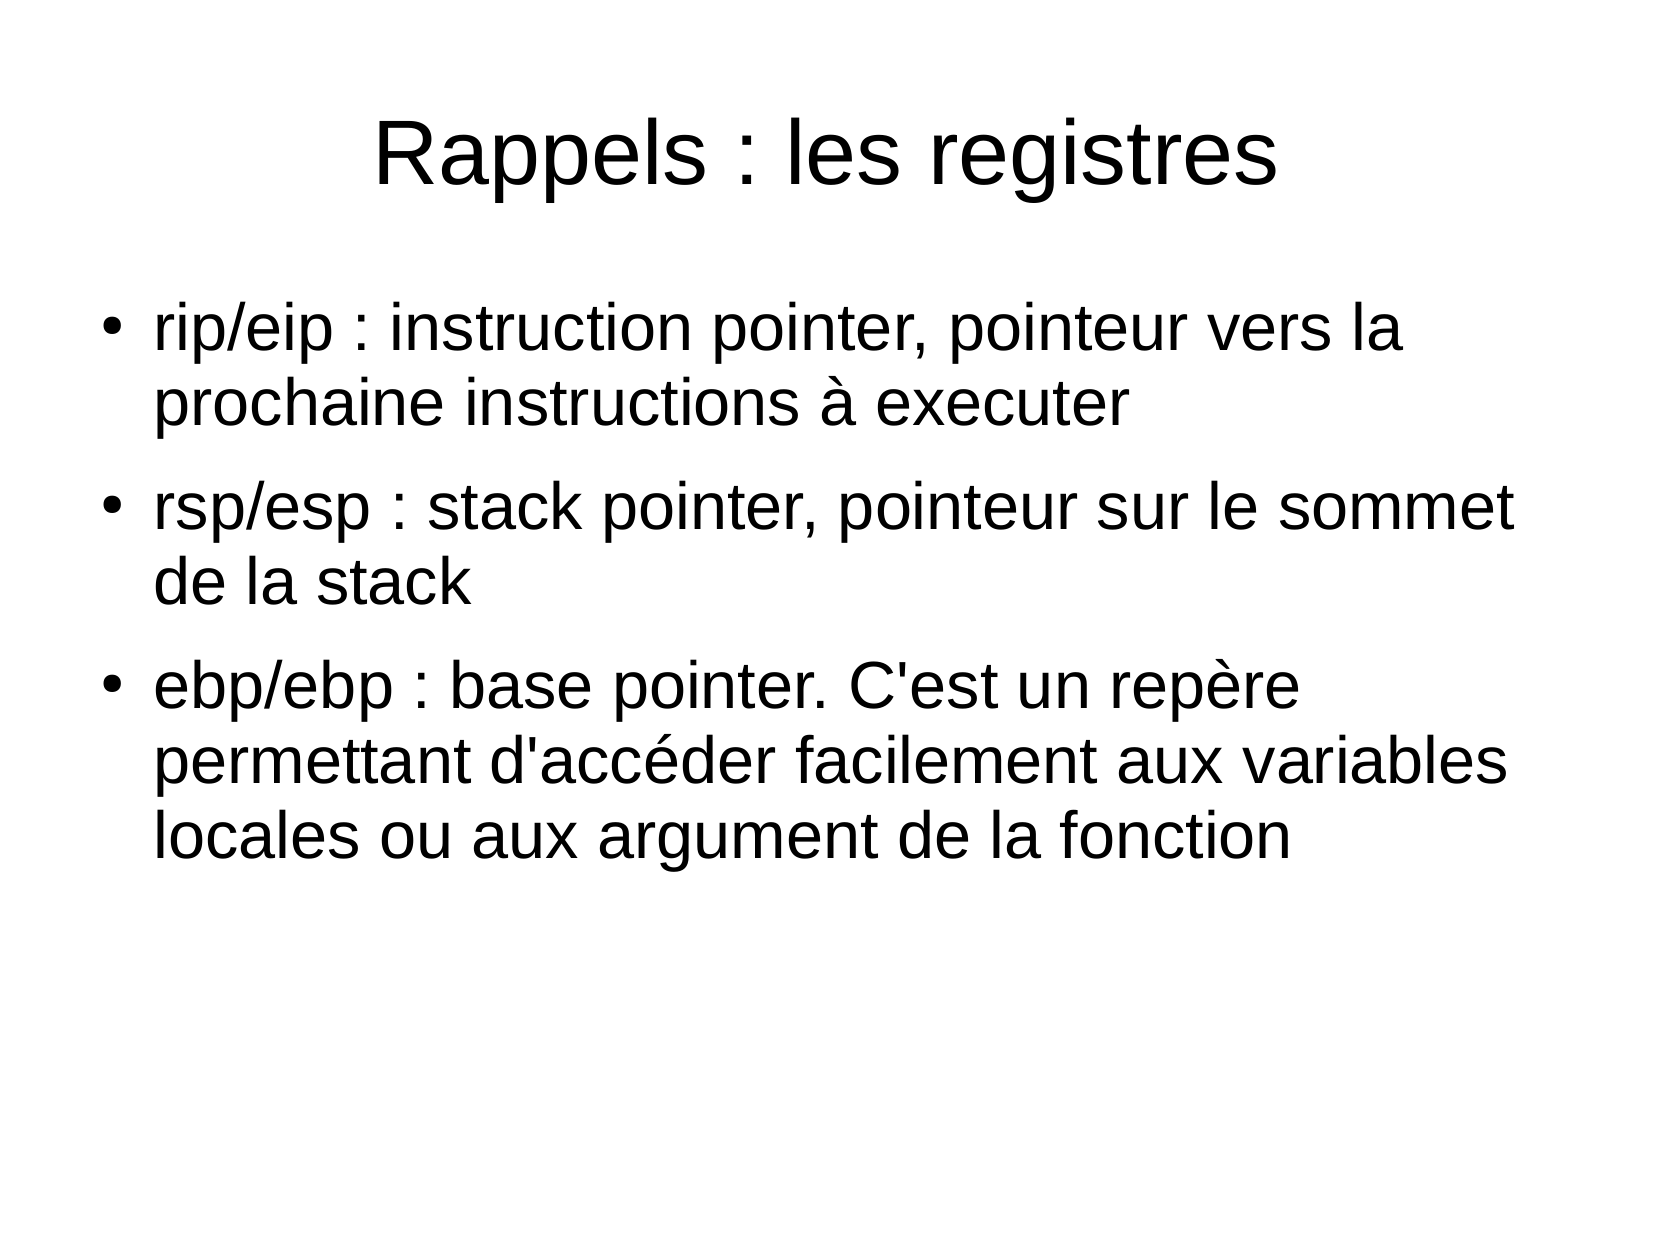

# Rappels : les registres
rip/eip : instruction pointer, pointeur vers la prochaine instructions à executer
rsp/esp : stack pointer, pointeur sur le sommet de la stack
ebp/ebp : base pointer. C'est un repère permettant d'accéder facilement aux variables locales ou aux argument de la fonction